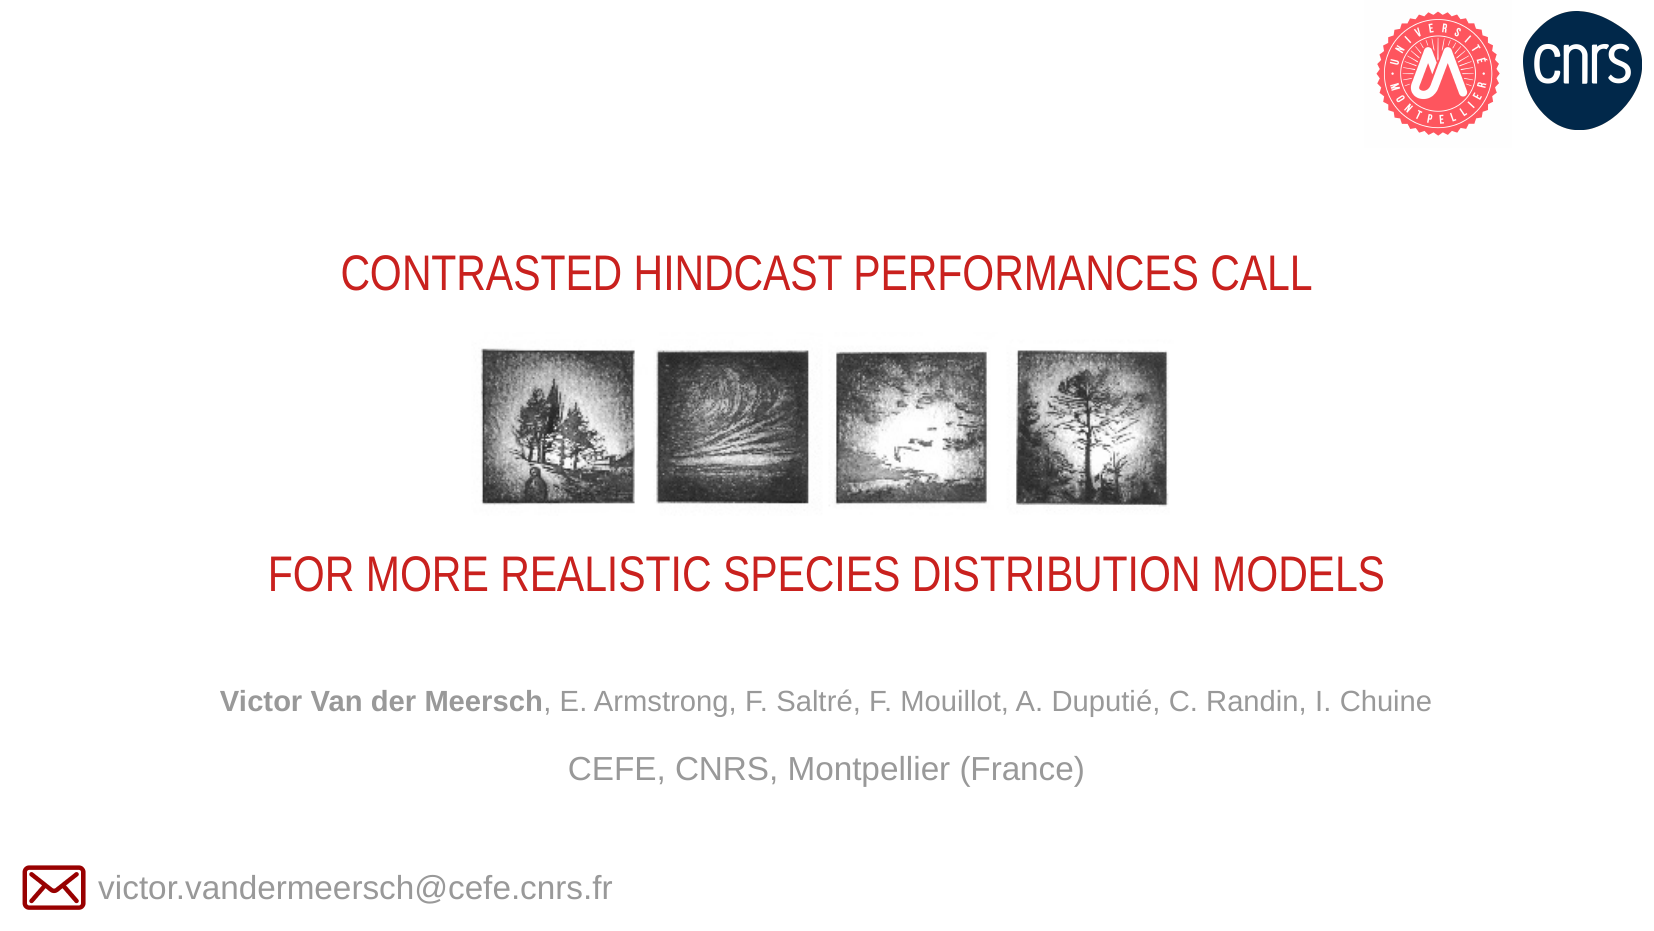

CONTRASTED HINDCAST PERFORMANCES CALL
FOR MORE REALISTIC SPECIES DISTRIBUTION MODELS
Victor Van der Meersch, E. Armstrong, F. Saltré, F. Mouillot, A. Duputié, C. Randin, I. Chuine
CEFE, CNRS, Montpellier (France)
victor.vandermeersch@cefe.cnrs.fr